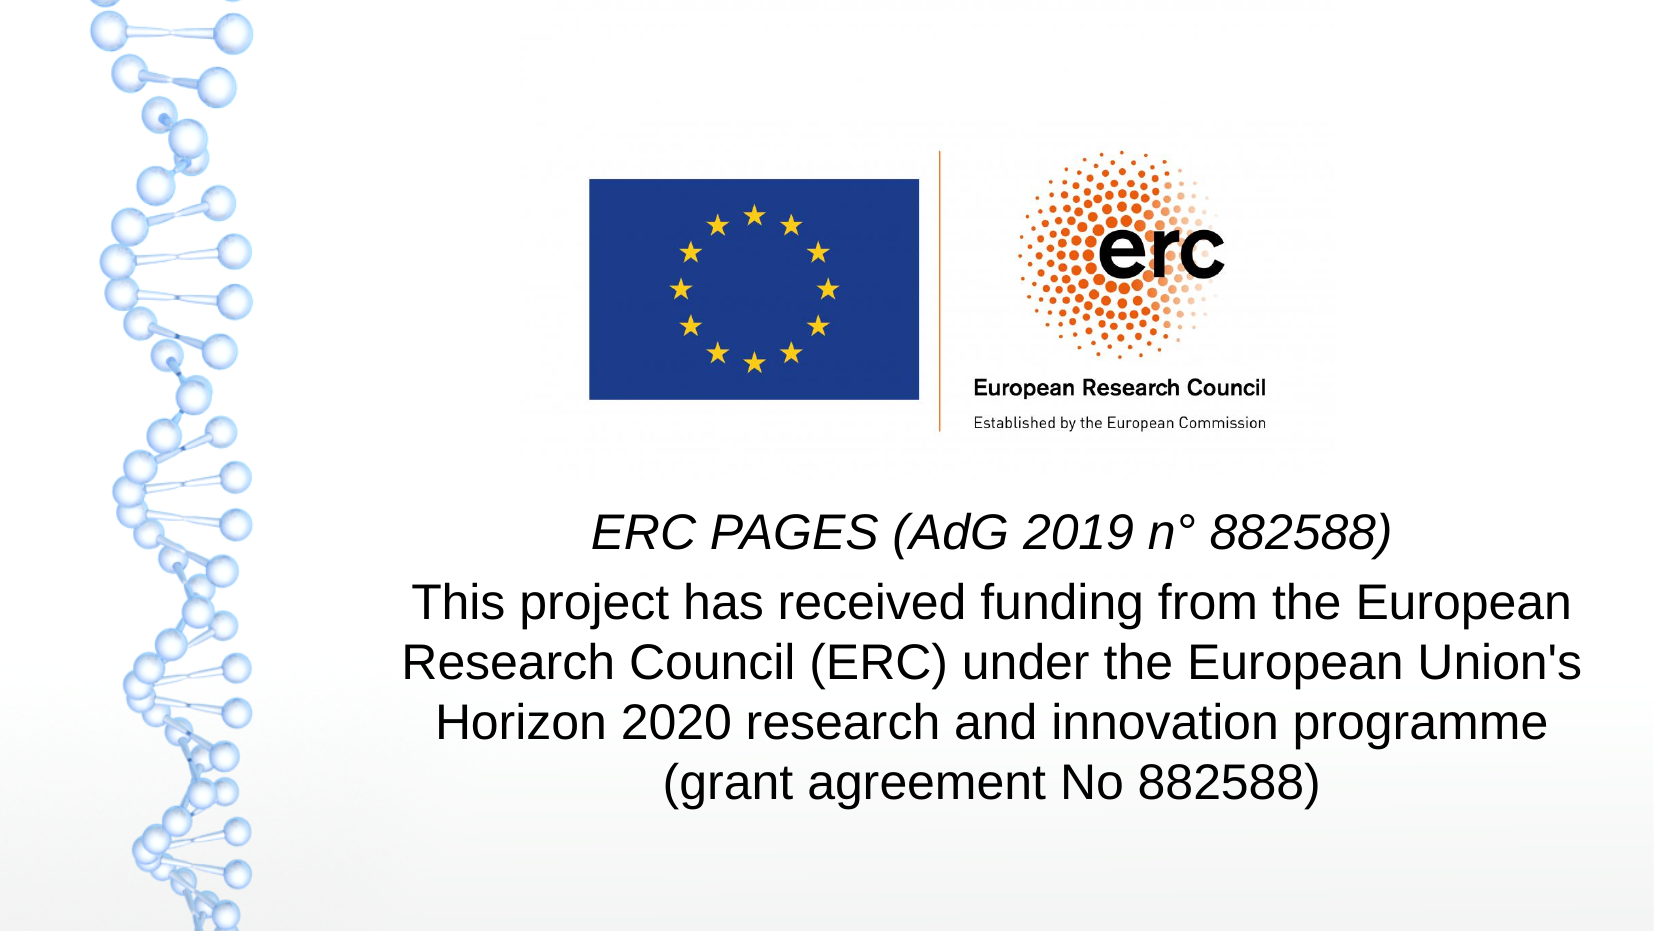

ERC PAGES (AdG 2019 n° 882588)
This project has received funding from the European Research Council (ERC) under the European Union's Horizon 2020 research and innovation programme (grant agreement No 882588)